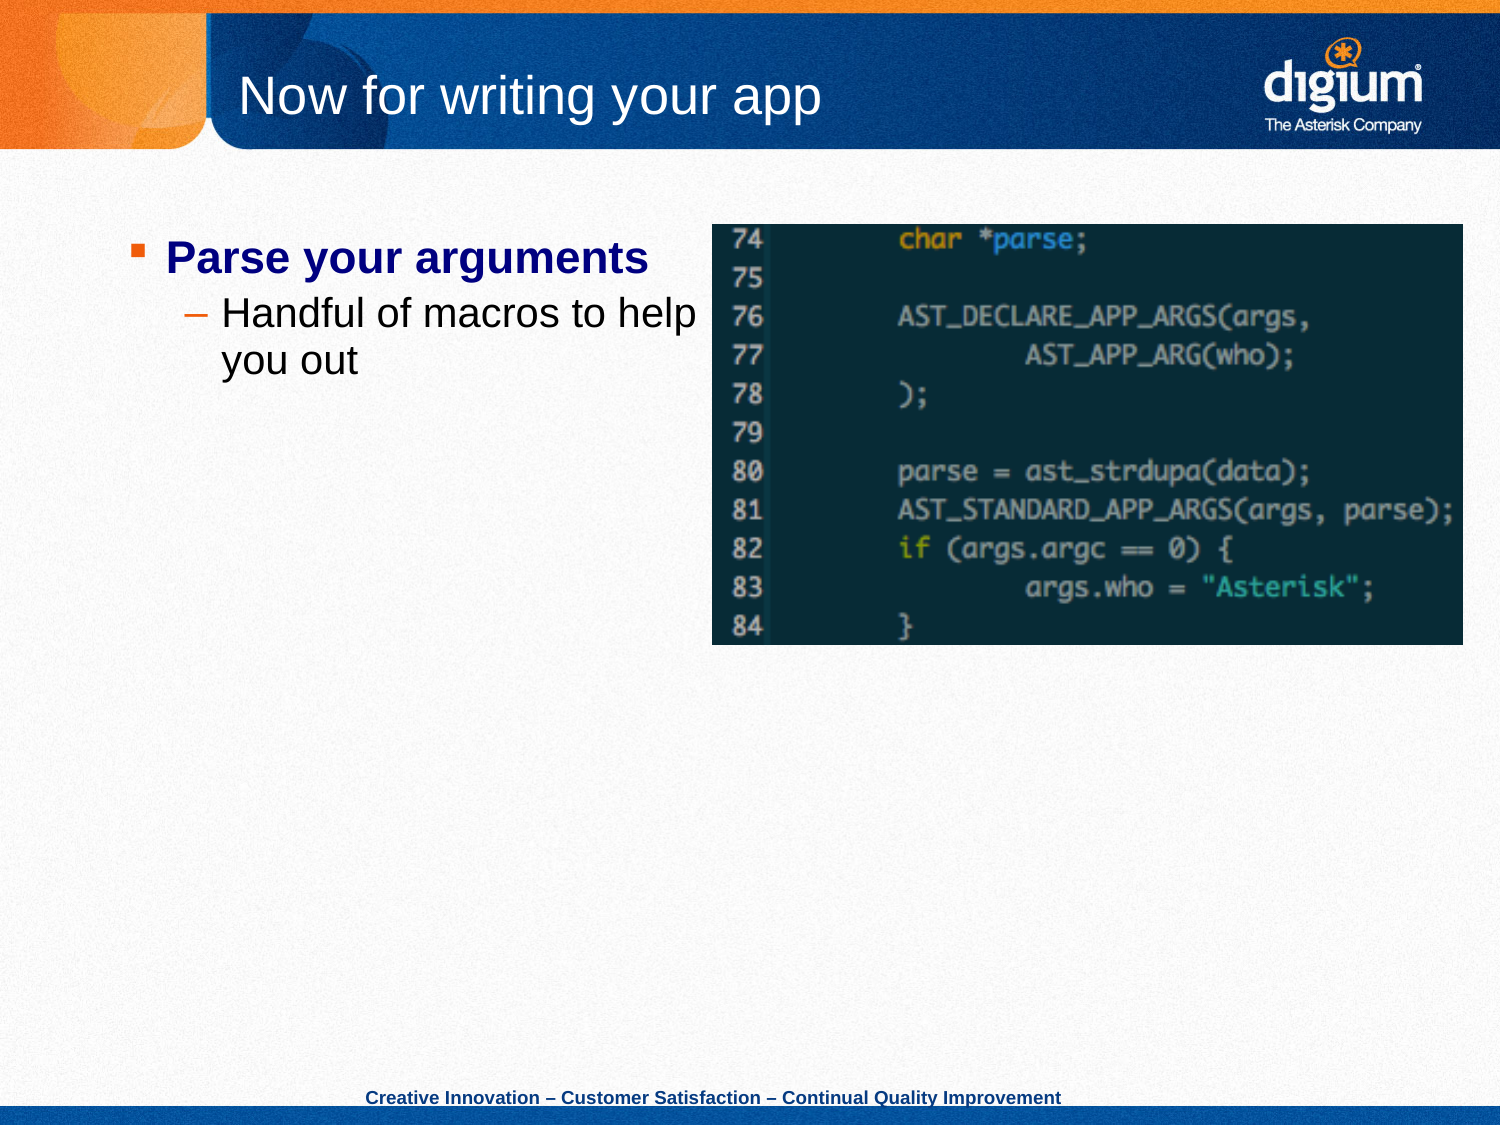

# Now for writing your app
Parse your arguments
Handful of macros to help you out